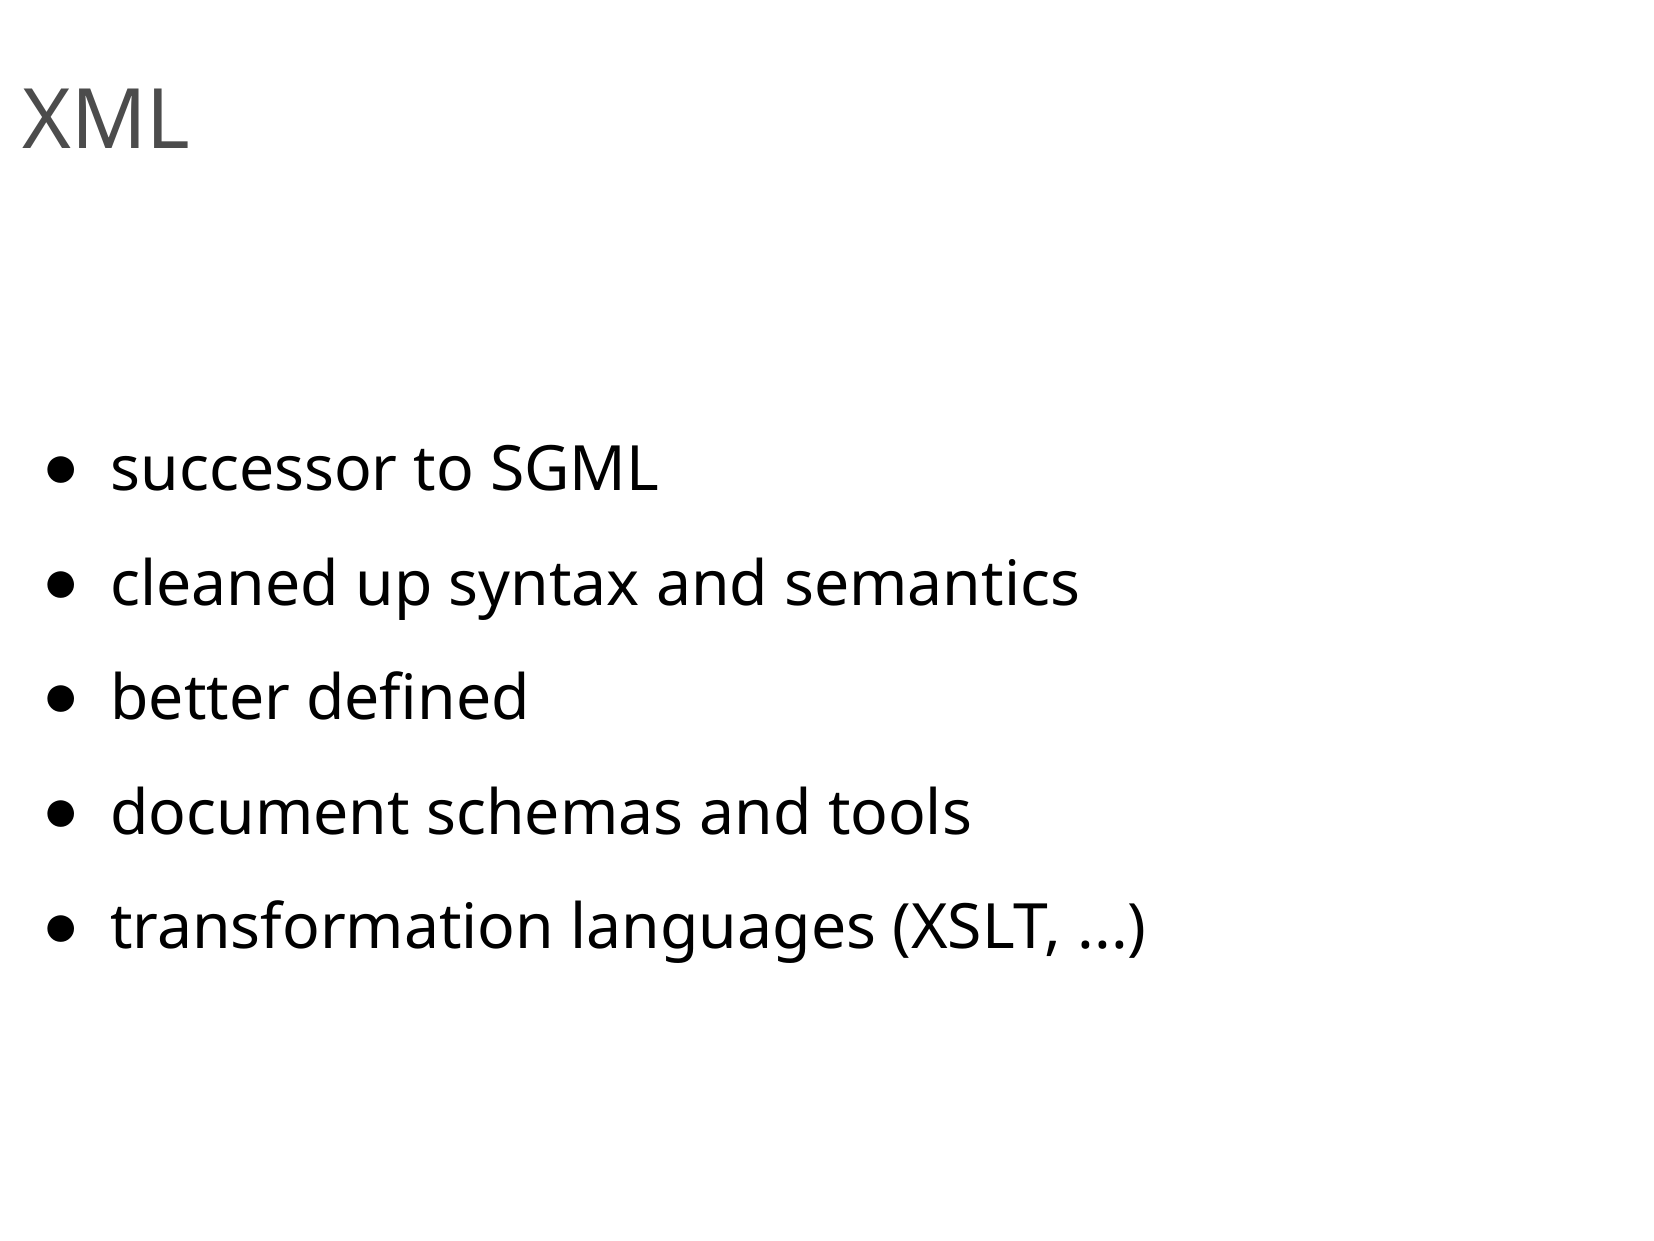

# XML
successor to SGML
cleaned up syntax and semantics
better defined
document schemas and tools
transformation languages (XSLT, ...)